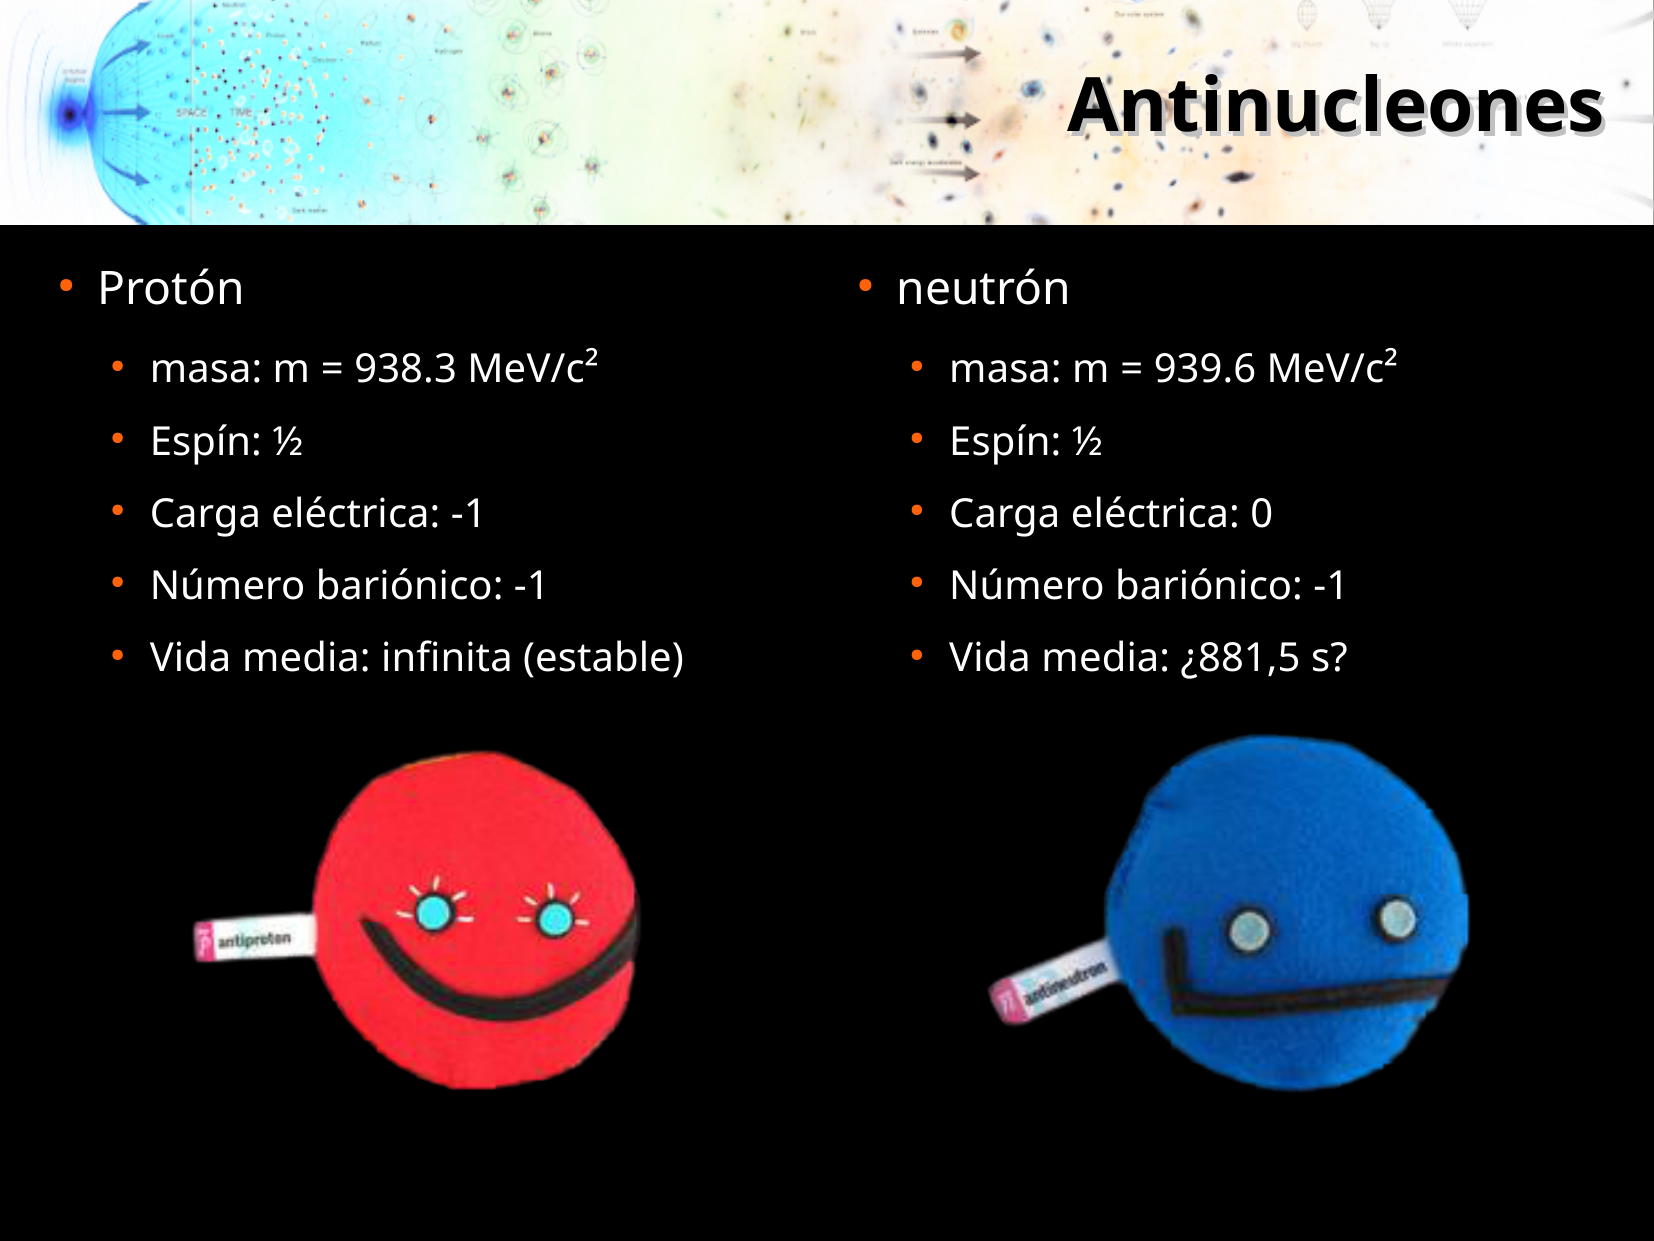

Antinucleones
# Protón
masa: m = 938.3 MeV/c²
Espín: ½
Carga eléctrica: -1
Número bariónico: -1
Vida media: infinita (estable)
neutrón
masa: m = 939.6 MeV/c²
Espín: ½
Carga eléctrica: 0
Número bariónico: -1
Vida media: ¿881,5 s?
H. Asorey - Física IV B
27